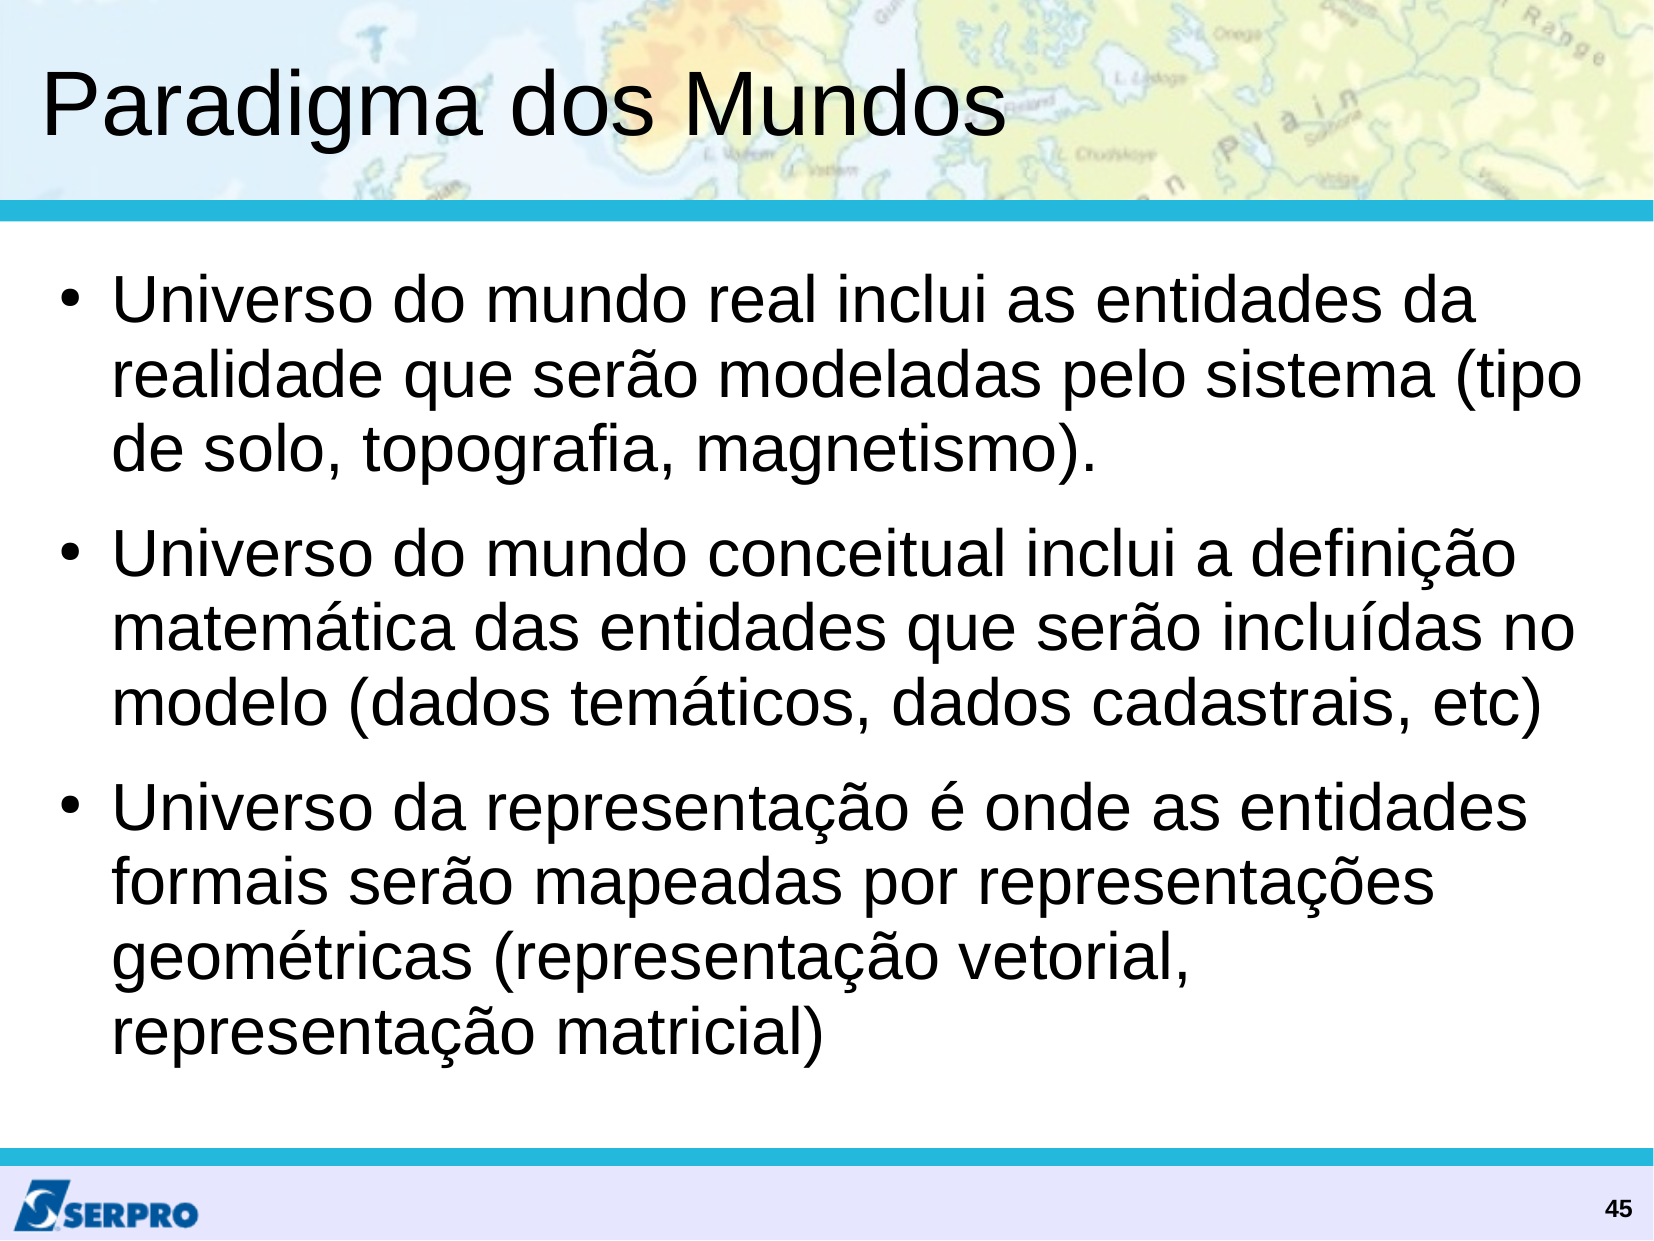

# Paradigma dos Mundos
Universo do mundo real inclui as entidades da realidade que serão modeladas pelo sistema (tipo de solo, topografia, magnetismo).
Universo do mundo conceitual inclui a definição matemática das entidades que serão incluídas no modelo (dados temáticos, dados cadastrais, etc)
Universo da representação é onde as entidades formais serão mapeadas por representações geométricas (representação vetorial, representação matricial)
45